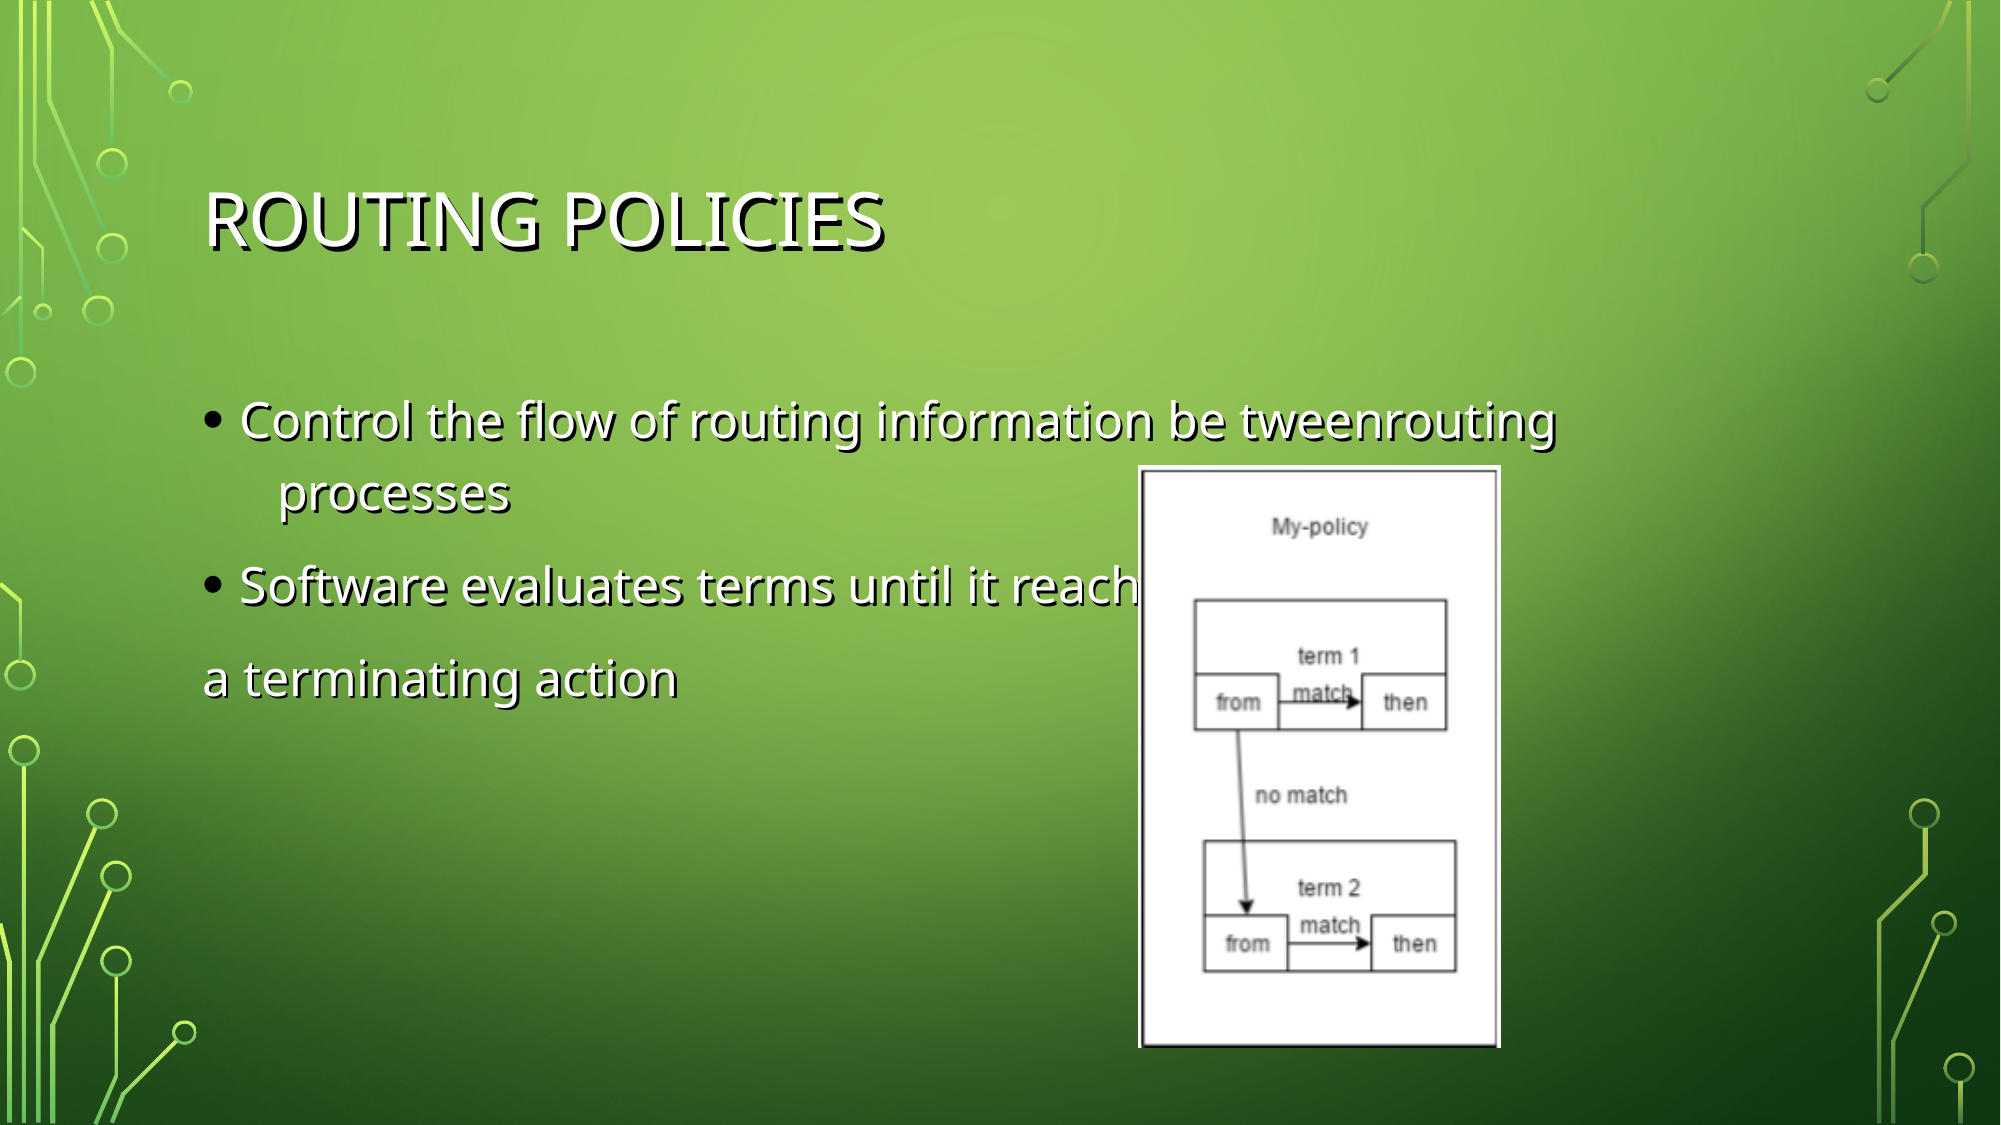

# Routing policies
Control the flow of routing information be tweenrouting processes
Software evaluates terms until it reaches
a terminating action